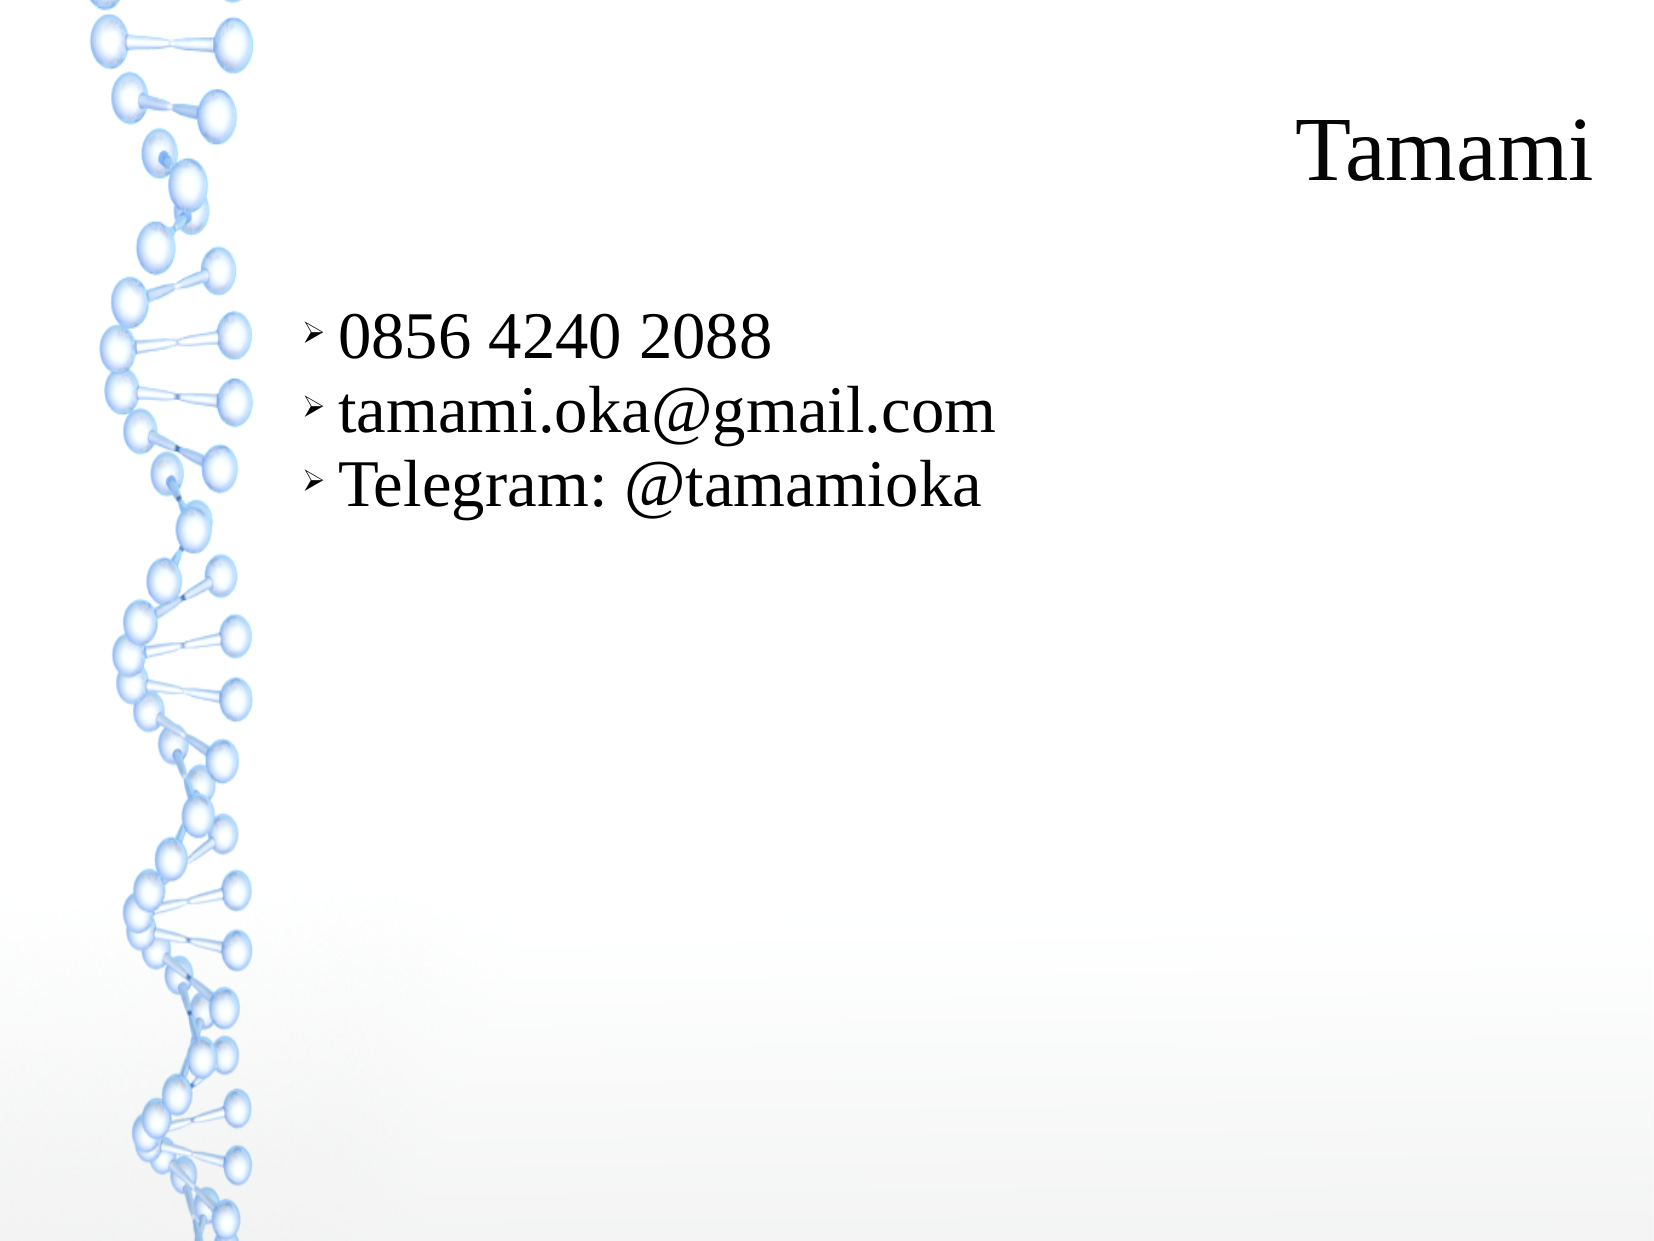

# Tamami
0856 4240 2088
tamami.oka@gmail.com
Telegram: @tamamioka